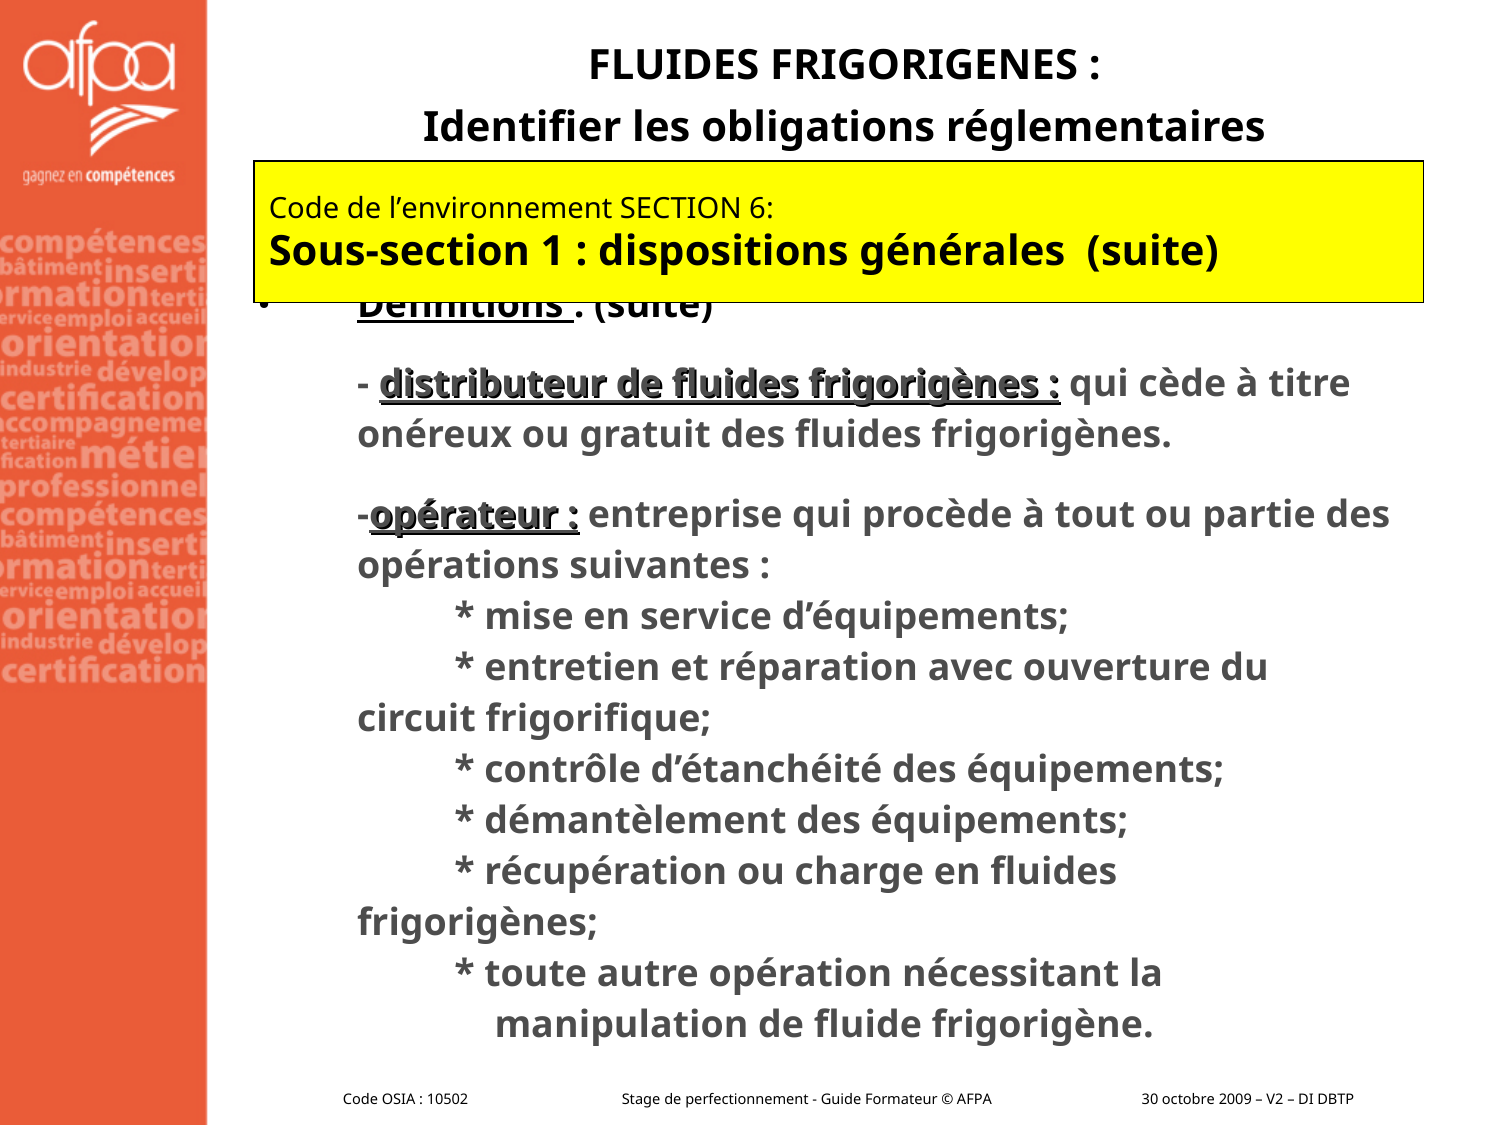

FLUIDES FRIGORIGENES :
Identifier les obligations réglementaires
Code de l’environnement SECTION 6:
Sous-section 1 : dispositions générales (suite)
# Définitions : (suite) - distributeur de fluides frigorigènes : qui cède à titre onéreux ou gratuit des fluides frigorigènes. -opérateur : entreprise qui procède à tout ou partie des opérations suivantes : * mise en service d’équipements; * entretien et réparation avec ouverture du 	 circuit frigorifique; * contrôle d’étanchéité des équipements; * démantèlement des équipements; * récupération ou charge en fluides 	 	 frigorigènes; * toute autre opération nécessitant la 	 	 manipulation de fluide frigorigène.